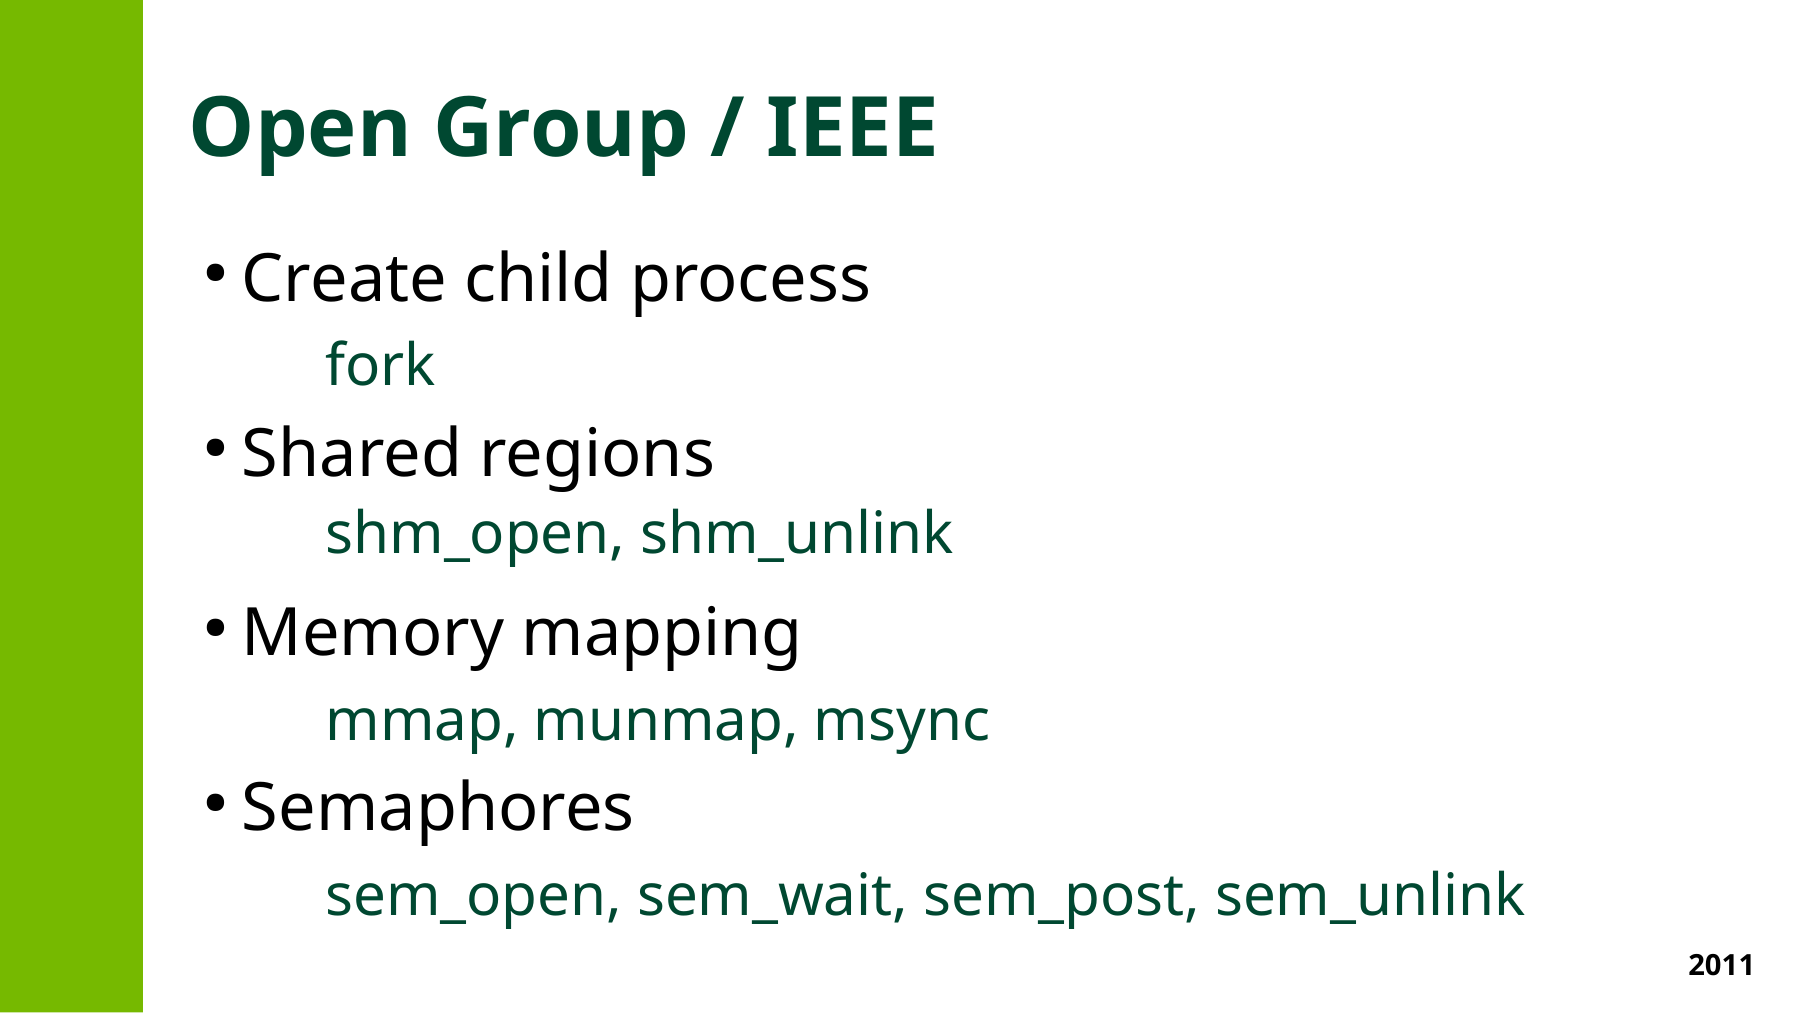

Open Group / IEEE
# Create child process
fork
Shared regions
shm_open, shm_unlink
Memory mapping
mmap, munmap, msync
Semaphores
sem_open, sem_wait, sem_post, sem_unlink